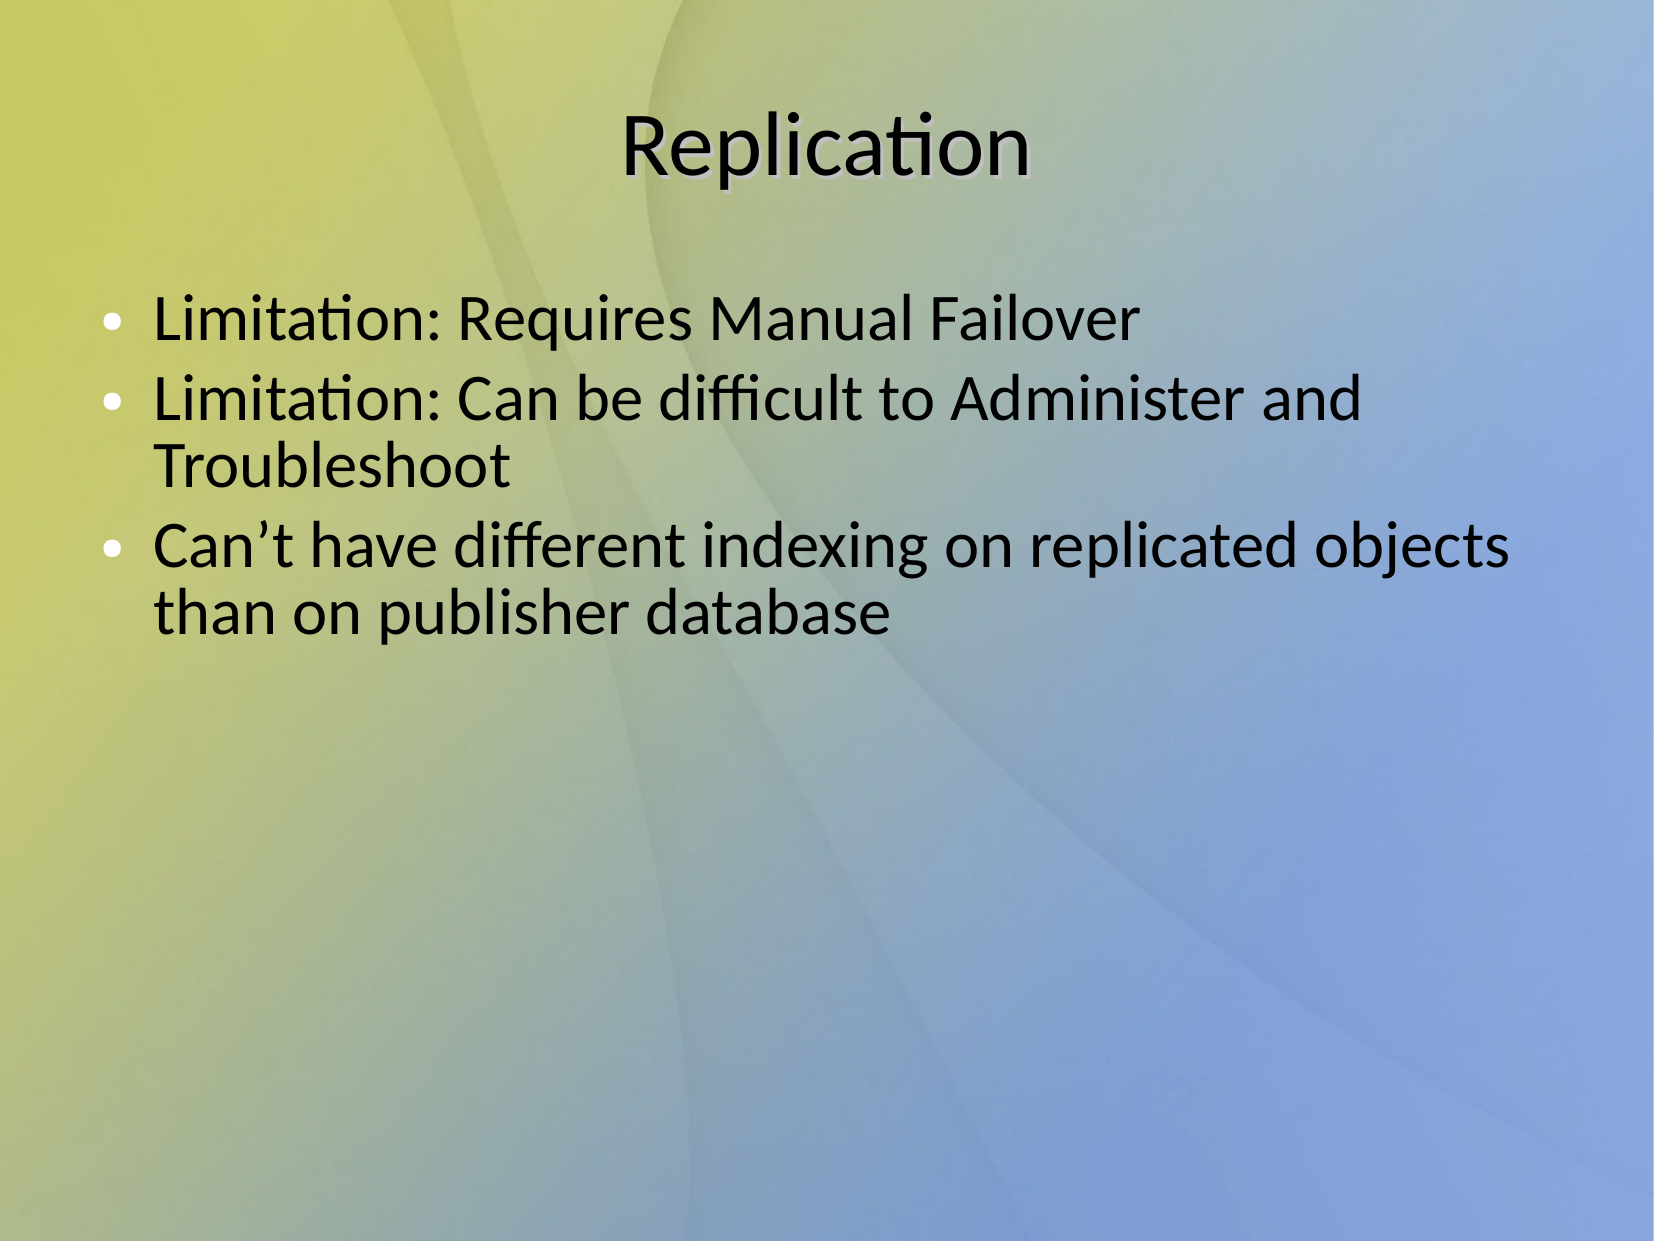

# Replication
Limitation: Requires Manual Failover
Limitation: Can be difficult to Administer and Troubleshoot
Can’t have different indexing on replicated objects than on publisher database